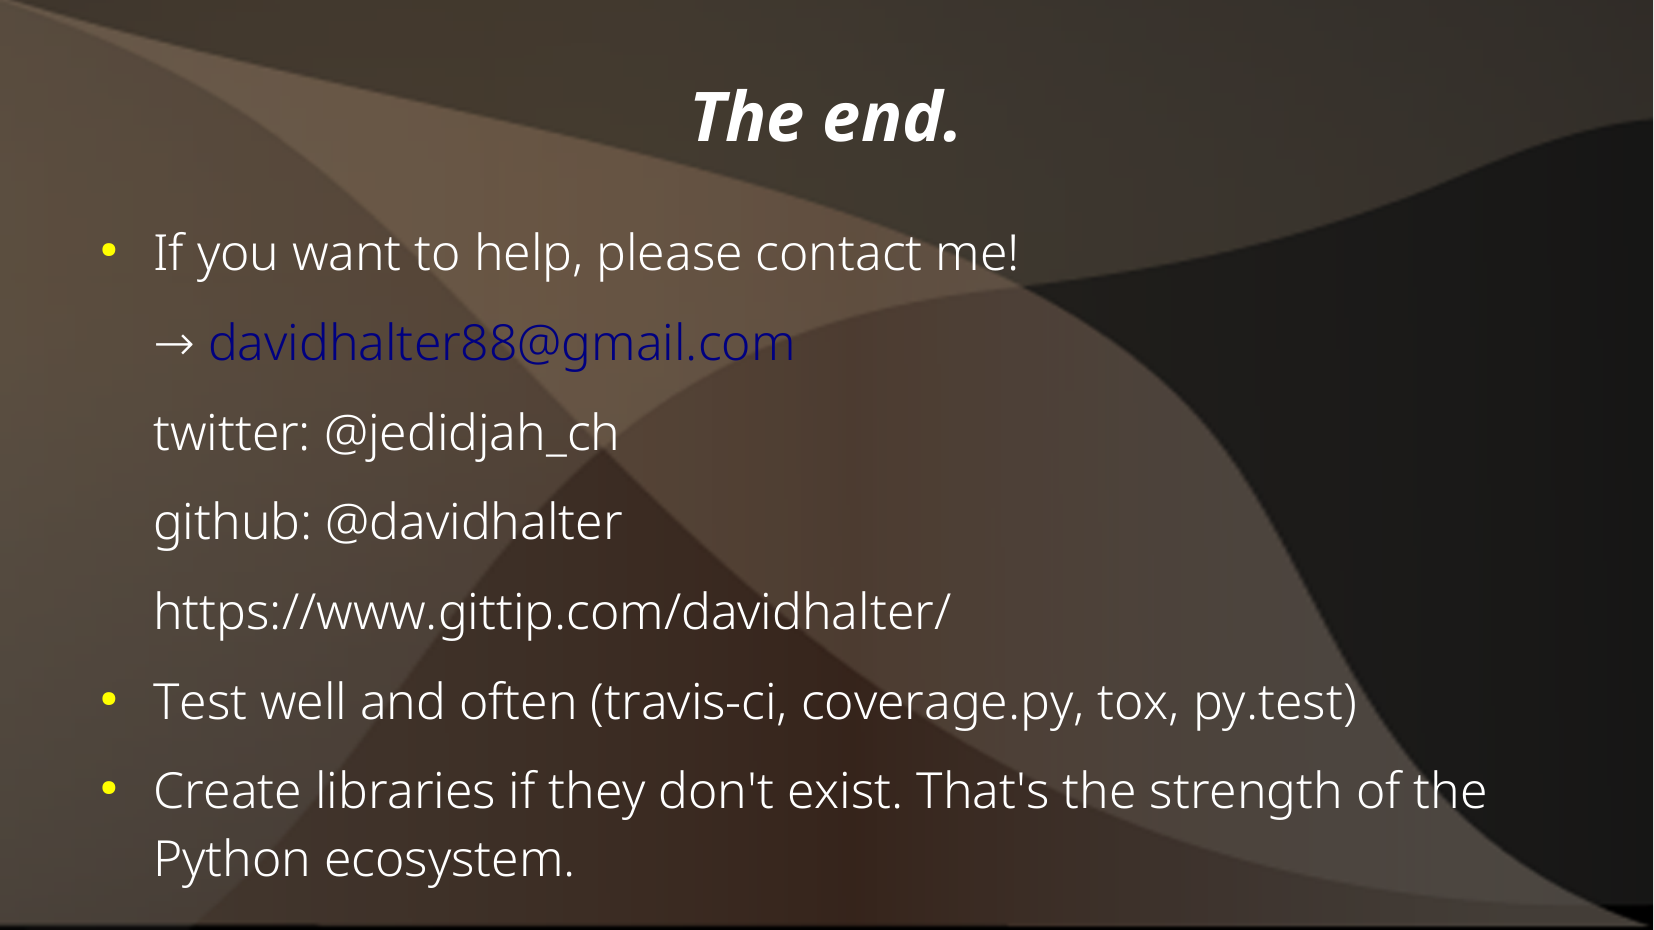

# The end.
If you want to help, please contact me!
→ davidhalter88@gmail.com
twitter: @jedidjah_ch
github: @davidhalter
https://www.gittip.com/davidhalter/
Test well and often (travis-ci, coverage.py, tox, py.test)
Create libraries if they don't exist. That's the strength of the Python ecosystem.